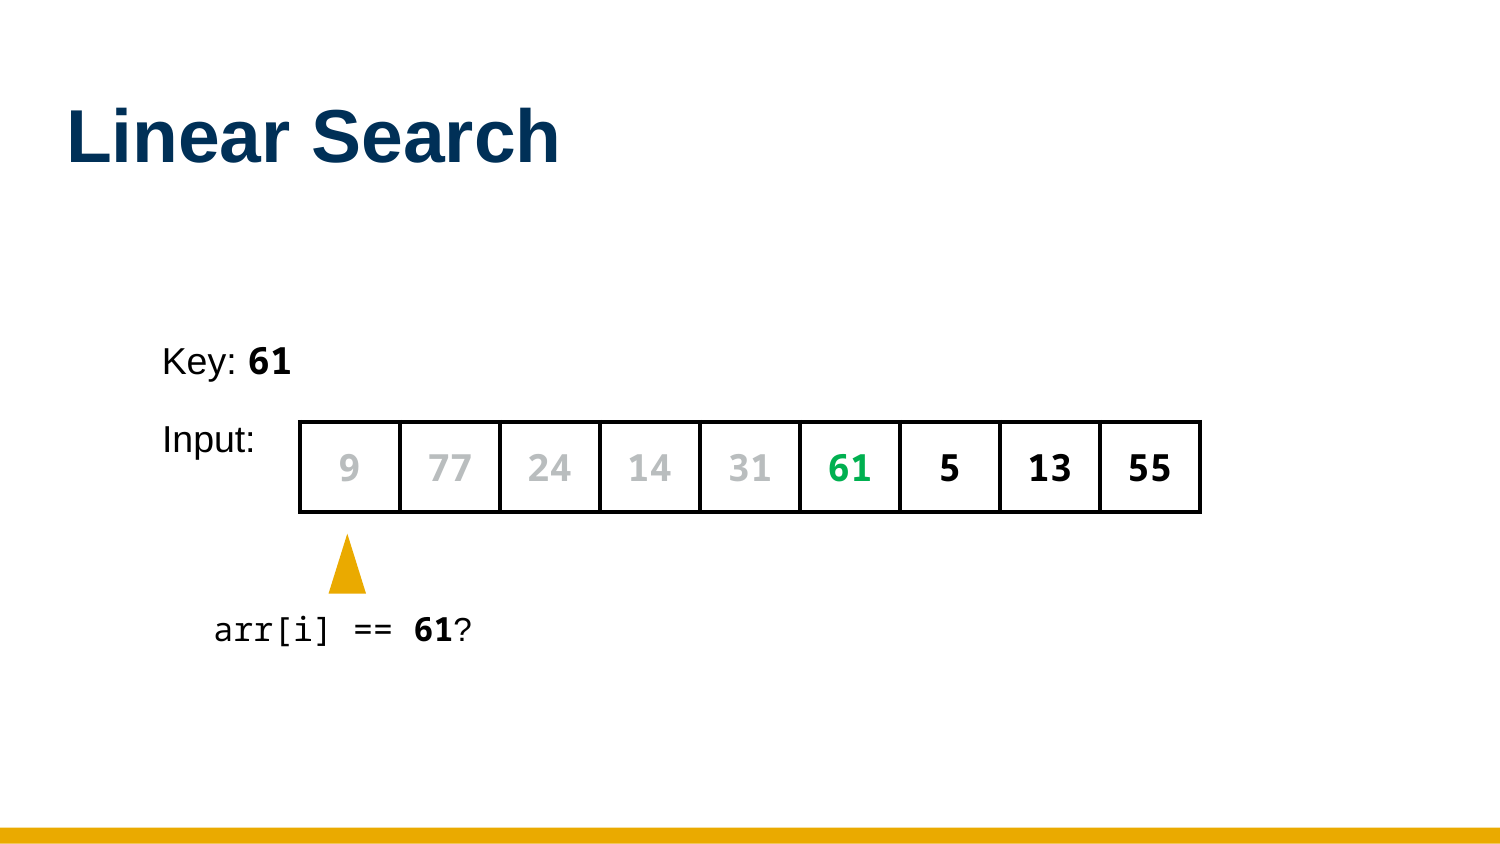

# Linear Search
Key: 61
Input:
| 9 | 77 | 24 | 14 | 31 | 61 | 5 | 13 | 55 |
| --- | --- | --- | --- | --- | --- | --- | --- | --- |
9
77
24
14
31
61
arr[i] == 61?